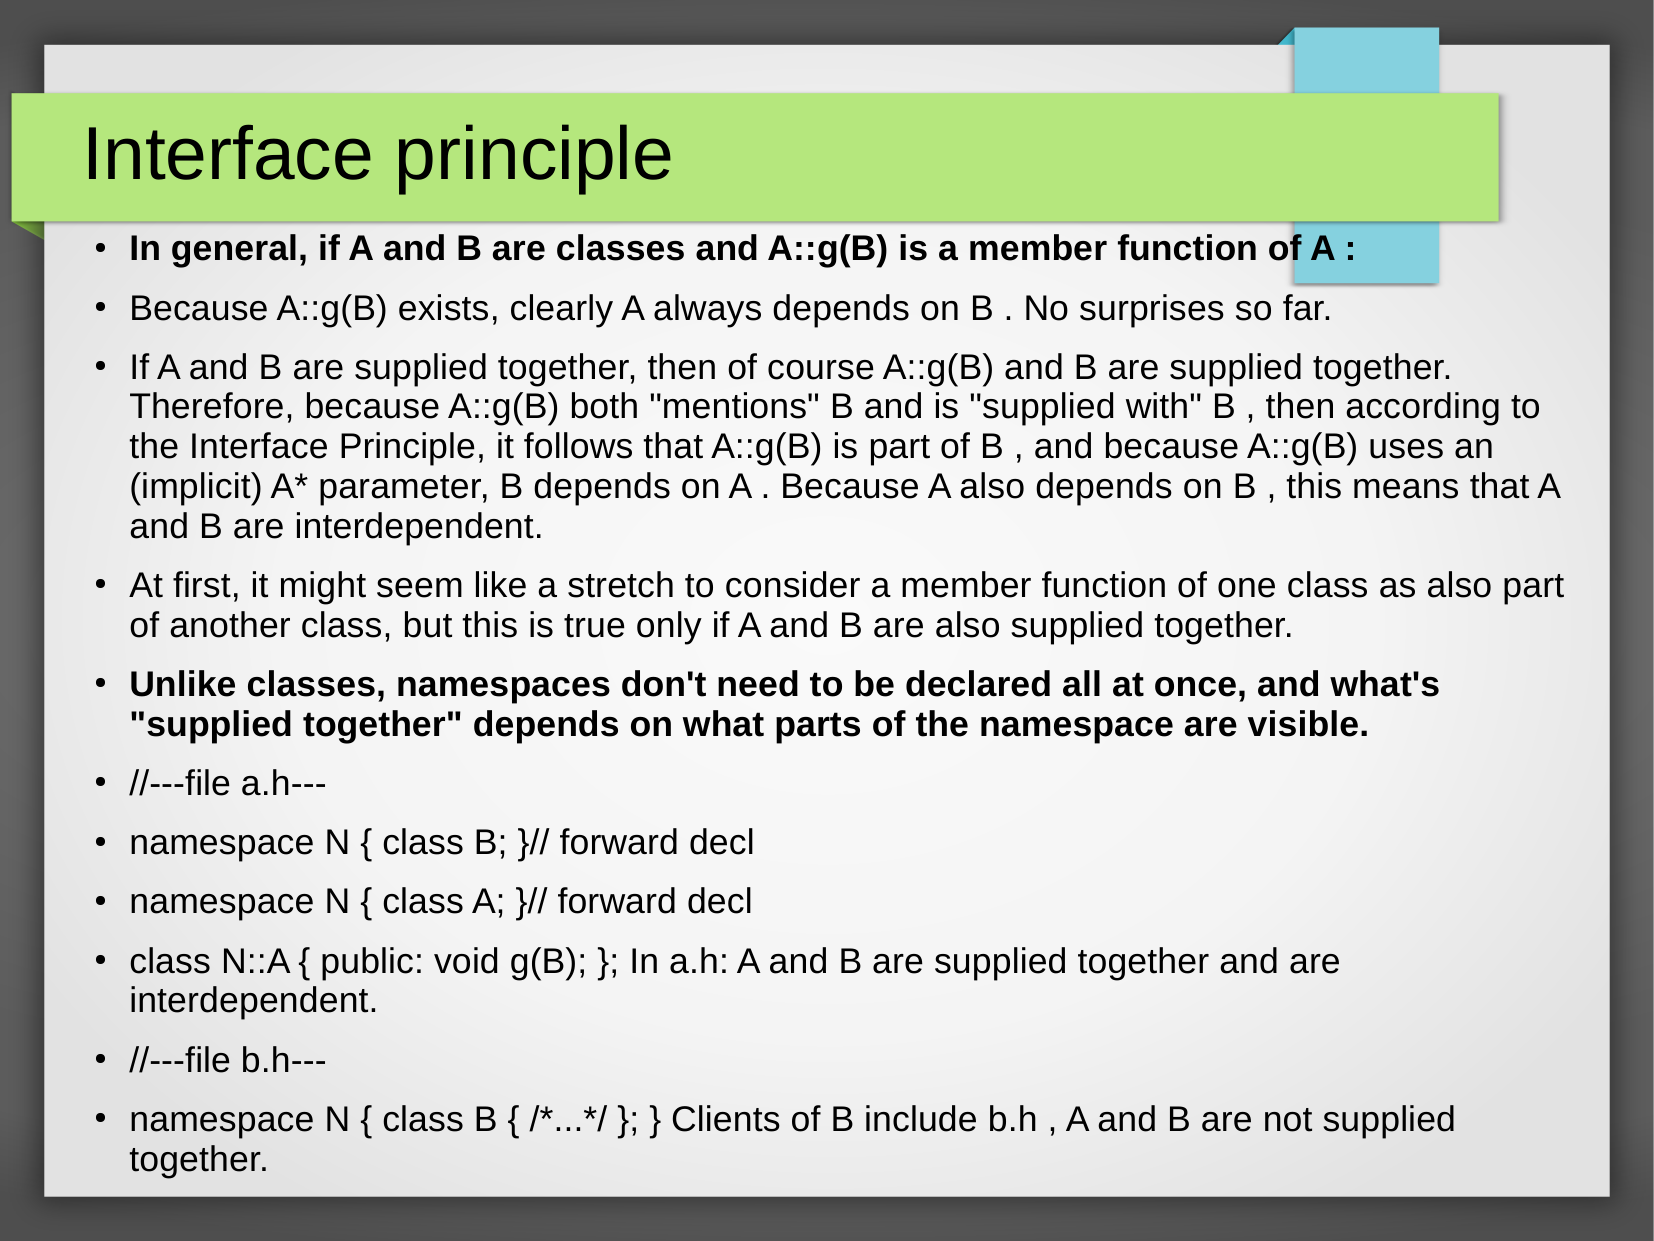

# Interface principle
In general, if A and B are classes and A::g(B) is a member function of A :
Because A::g(B) exists, clearly A always depends on B . No surprises so far.
If A and B are supplied together, then of course A::g(B) and B are supplied together. Therefore, because A::g(B) both "mentions" B and is "supplied with" B , then according to the Interface Principle, it follows that A::g(B) is part of B , and because A::g(B) uses an (implicit) A* parameter, B depends on A . Because A also depends on B , this means that A and B are interdependent.
At first, it might seem like a stretch to consider a member function of one class as also part of another class, but this is true only if A and B are also supplied together.
Unlike classes, namespaces don't need to be declared all at once, and what's "supplied together" depends on what parts of the namespace are visible.
//---file a.h---
namespace N { class B; }// forward decl
namespace N { class A; }// forward decl
class N::A { public: void g(B); }; In a.h: A and B are supplied together and are interdependent.
//---file b.h---
namespace N { class B { /*...*/ }; } Clients of B include b.h , A and B are not supplied together.